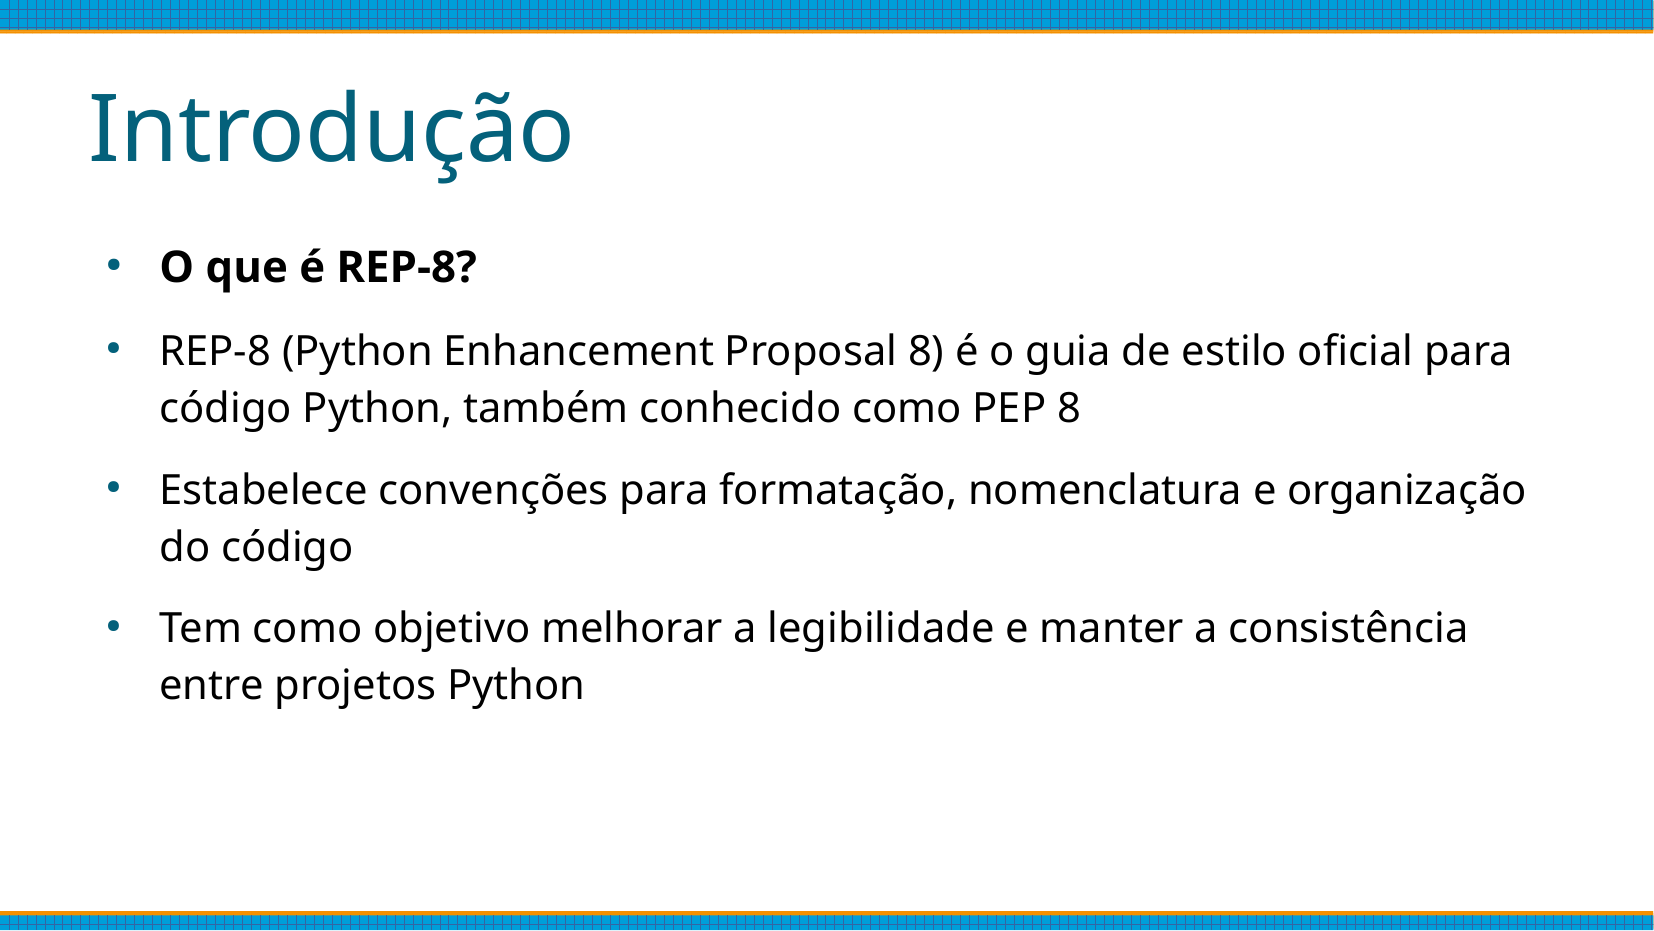

# Introdução
O que é REP-8?
REP-8 (Python Enhancement Proposal 8) é o guia de estilo oficial para código Python, também conhecido como PEP 8
Estabelece convenções para formatação, nomenclatura e organização do código
Tem como objetivo melhorar a legibilidade e manter a consistência entre projetos Python